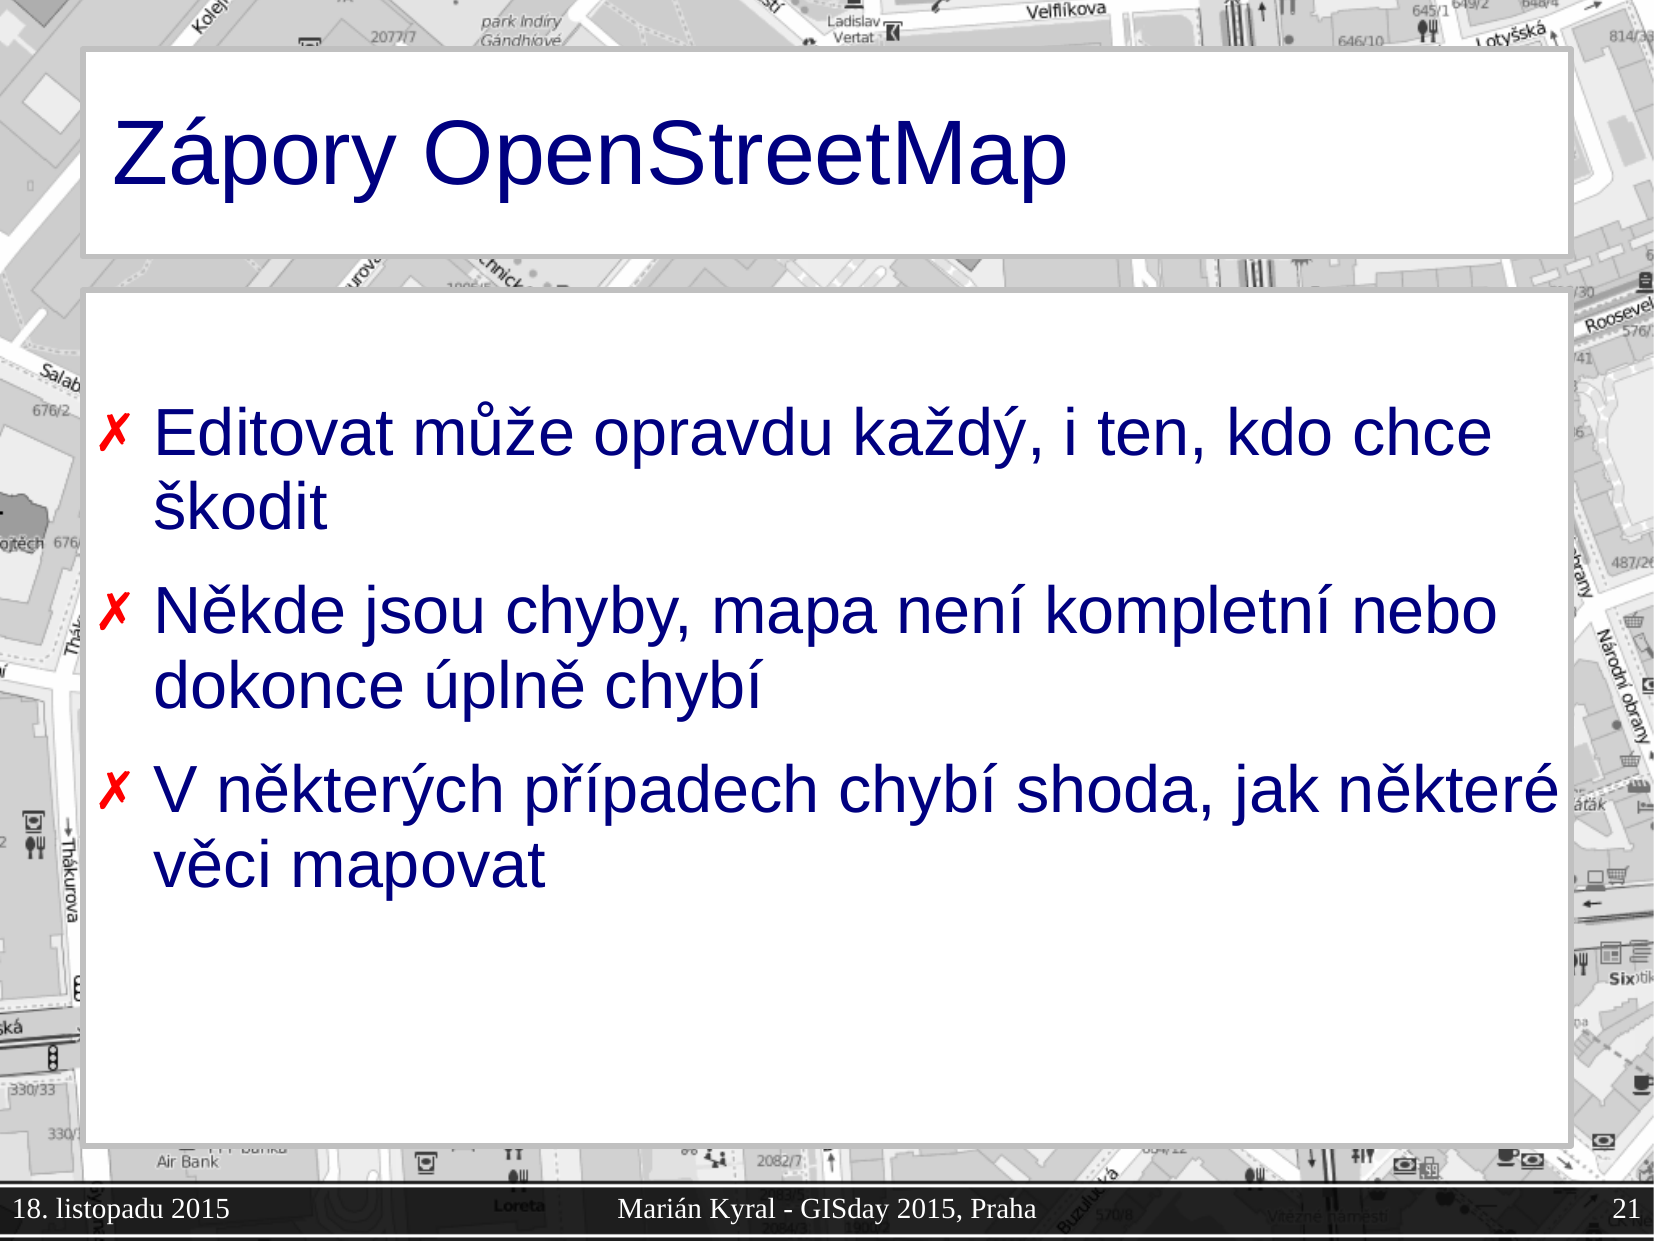

# Zápory OpenStreetMap
Editovat může opravdu každý, i ten, kdo chce škodit
Někde jsou chyby, mapa není kompletní nebo dokonce úplně chybí
V některých případech chybí shoda, jak některé věci mapovat
18. listopadu 2015
Marián Kyral - GISday 2015, Praha
21